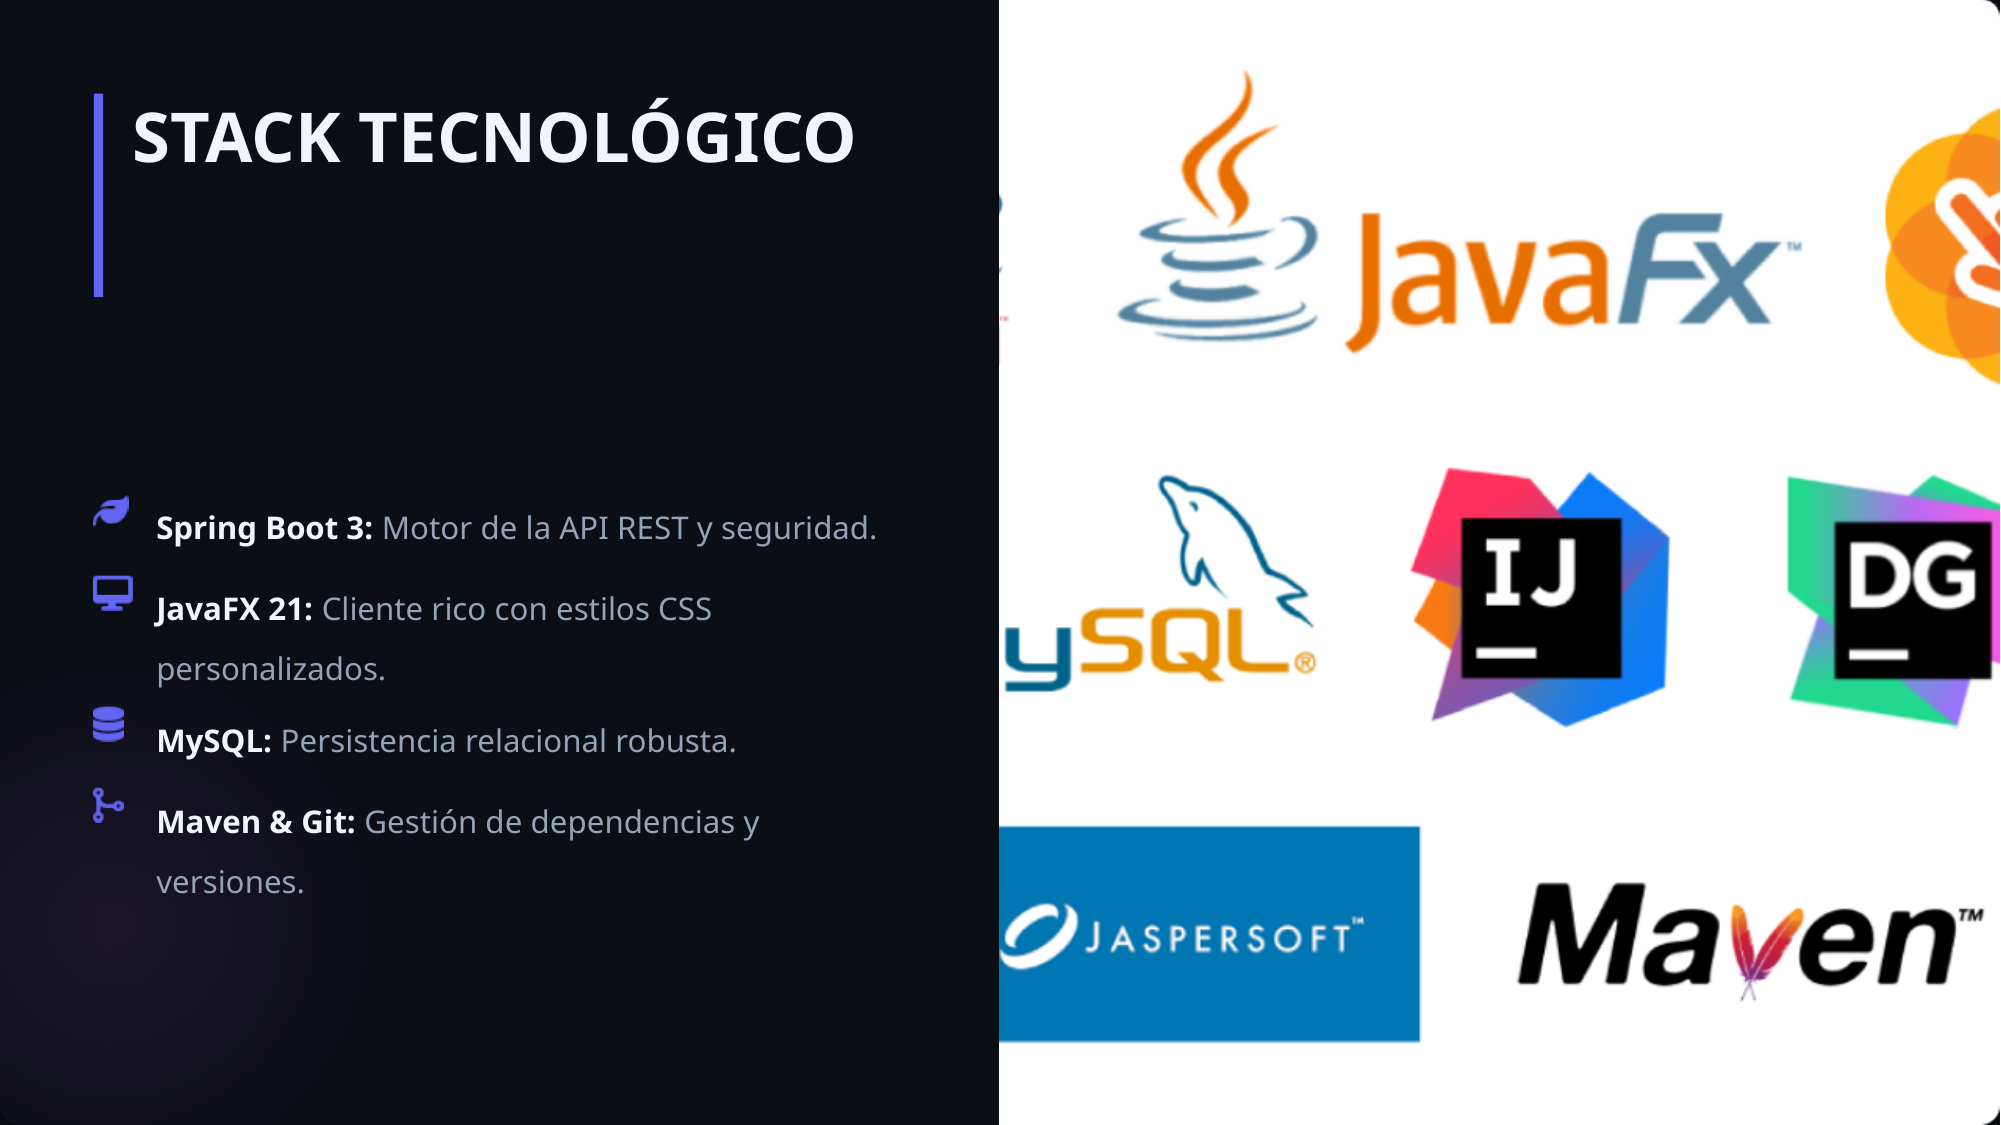

STACK TECNOLÓGICO
Spring Boot 3: Motor de la API REST y seguridad.
JavaFX 21: Cliente rico con estilos CSS personalizados.
MySQL: Persistencia relacional robusta.
Maven & Git: Gestión de dependencias y versiones.